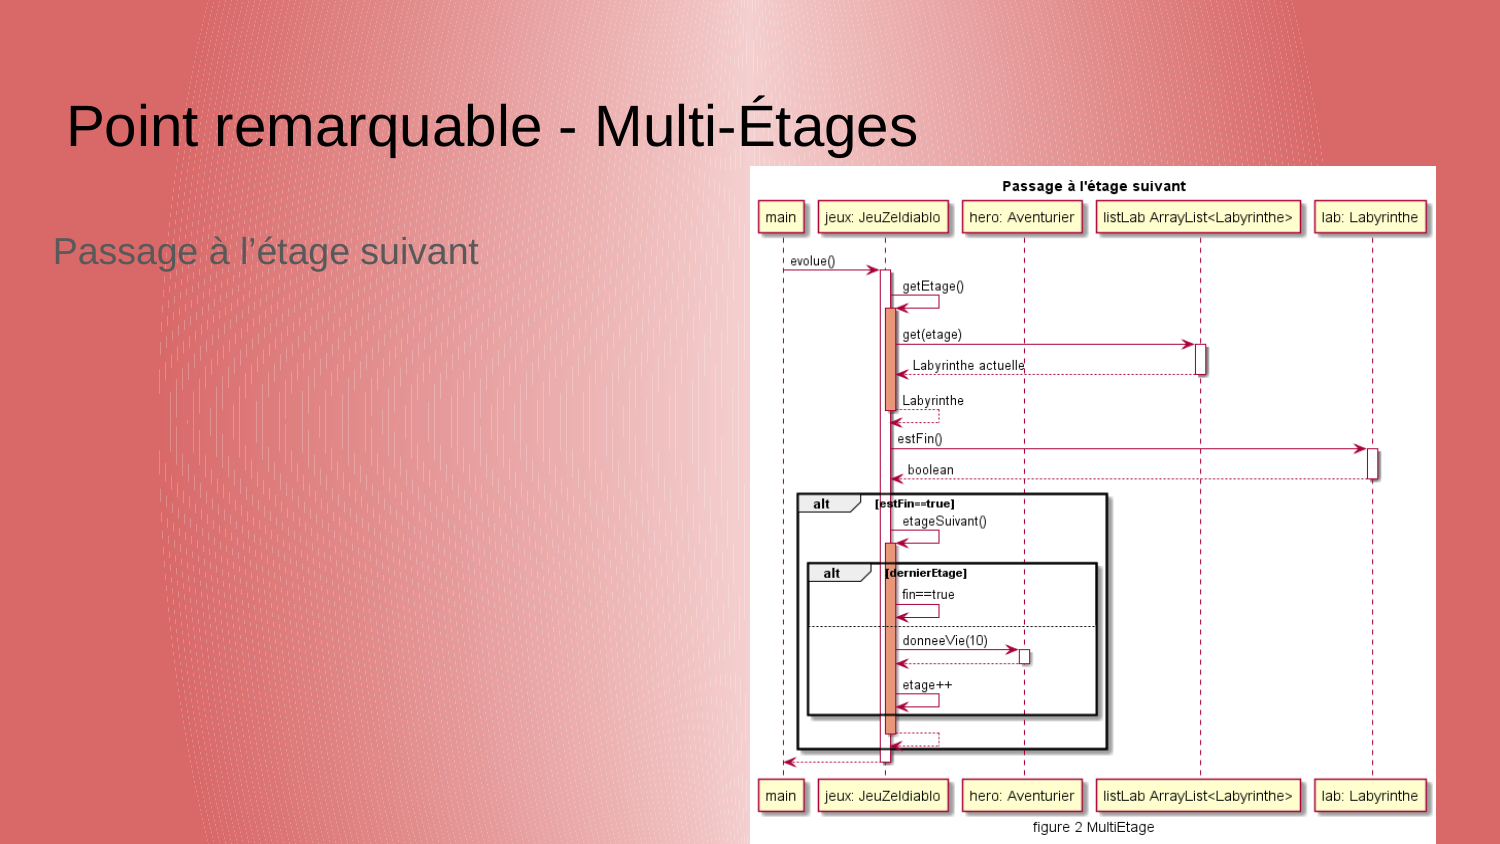

# Point remarquable - Multi-Étages
Passage à l’étage suivant